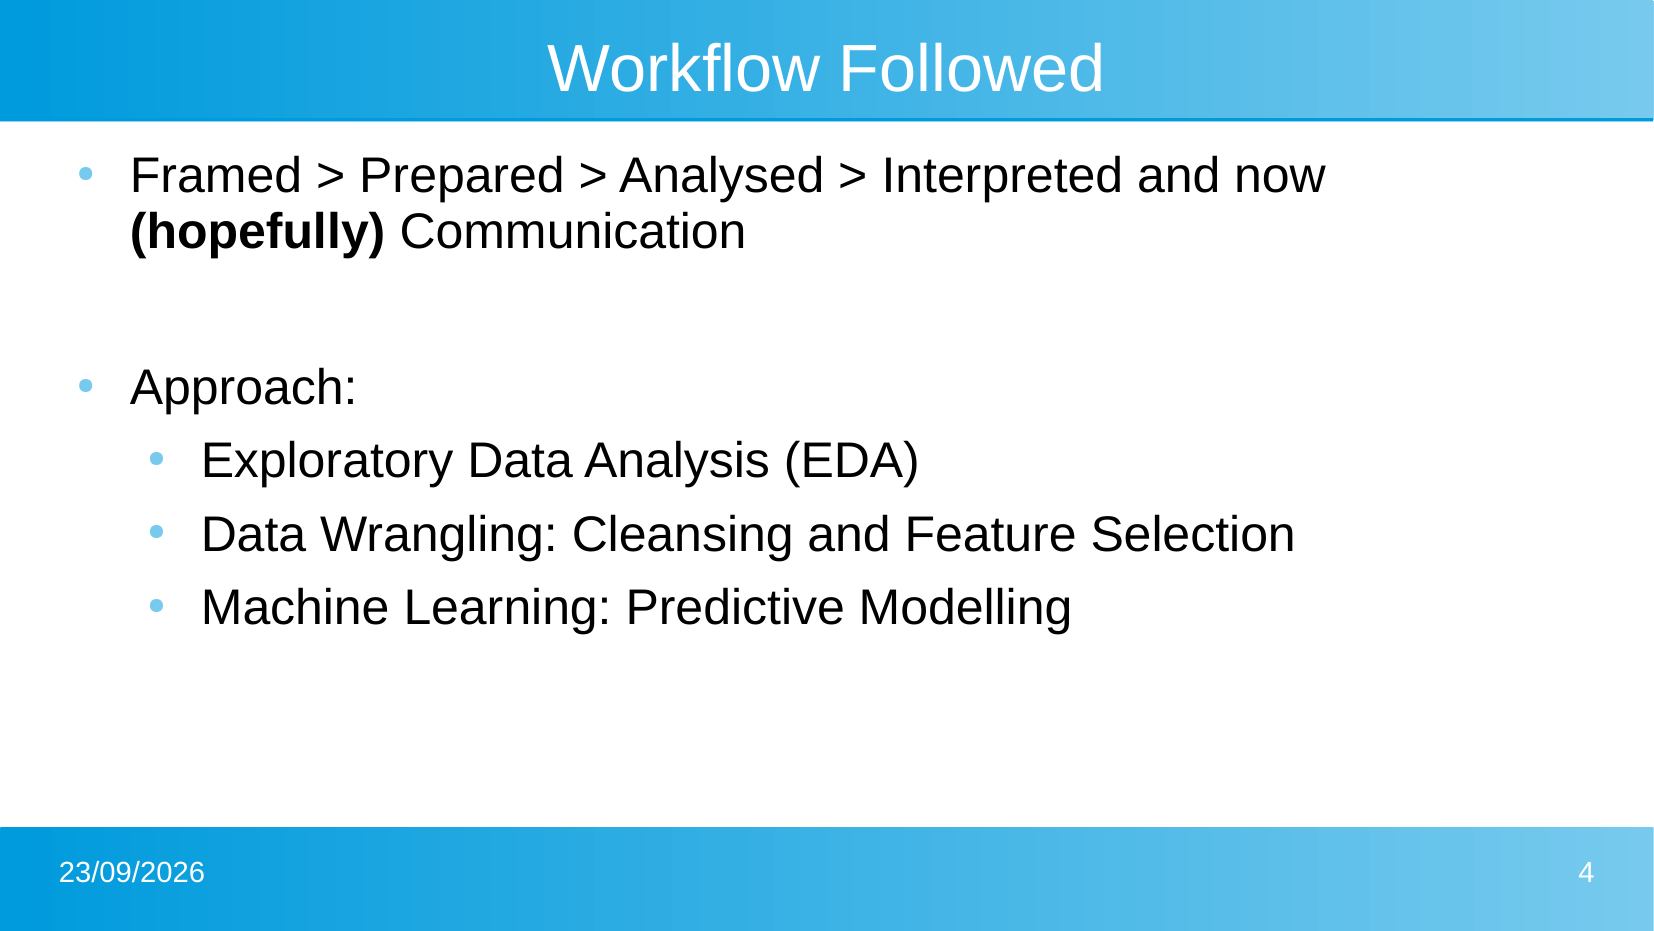

# Workflow Followed
Framed > Prepared > Analysed > Interpreted and now (hopefully) Communication
Approach:
Exploratory Data Analysis (EDA)
Data Wrangling: Cleansing and Feature Selection
Machine Learning: Predictive Modelling
4